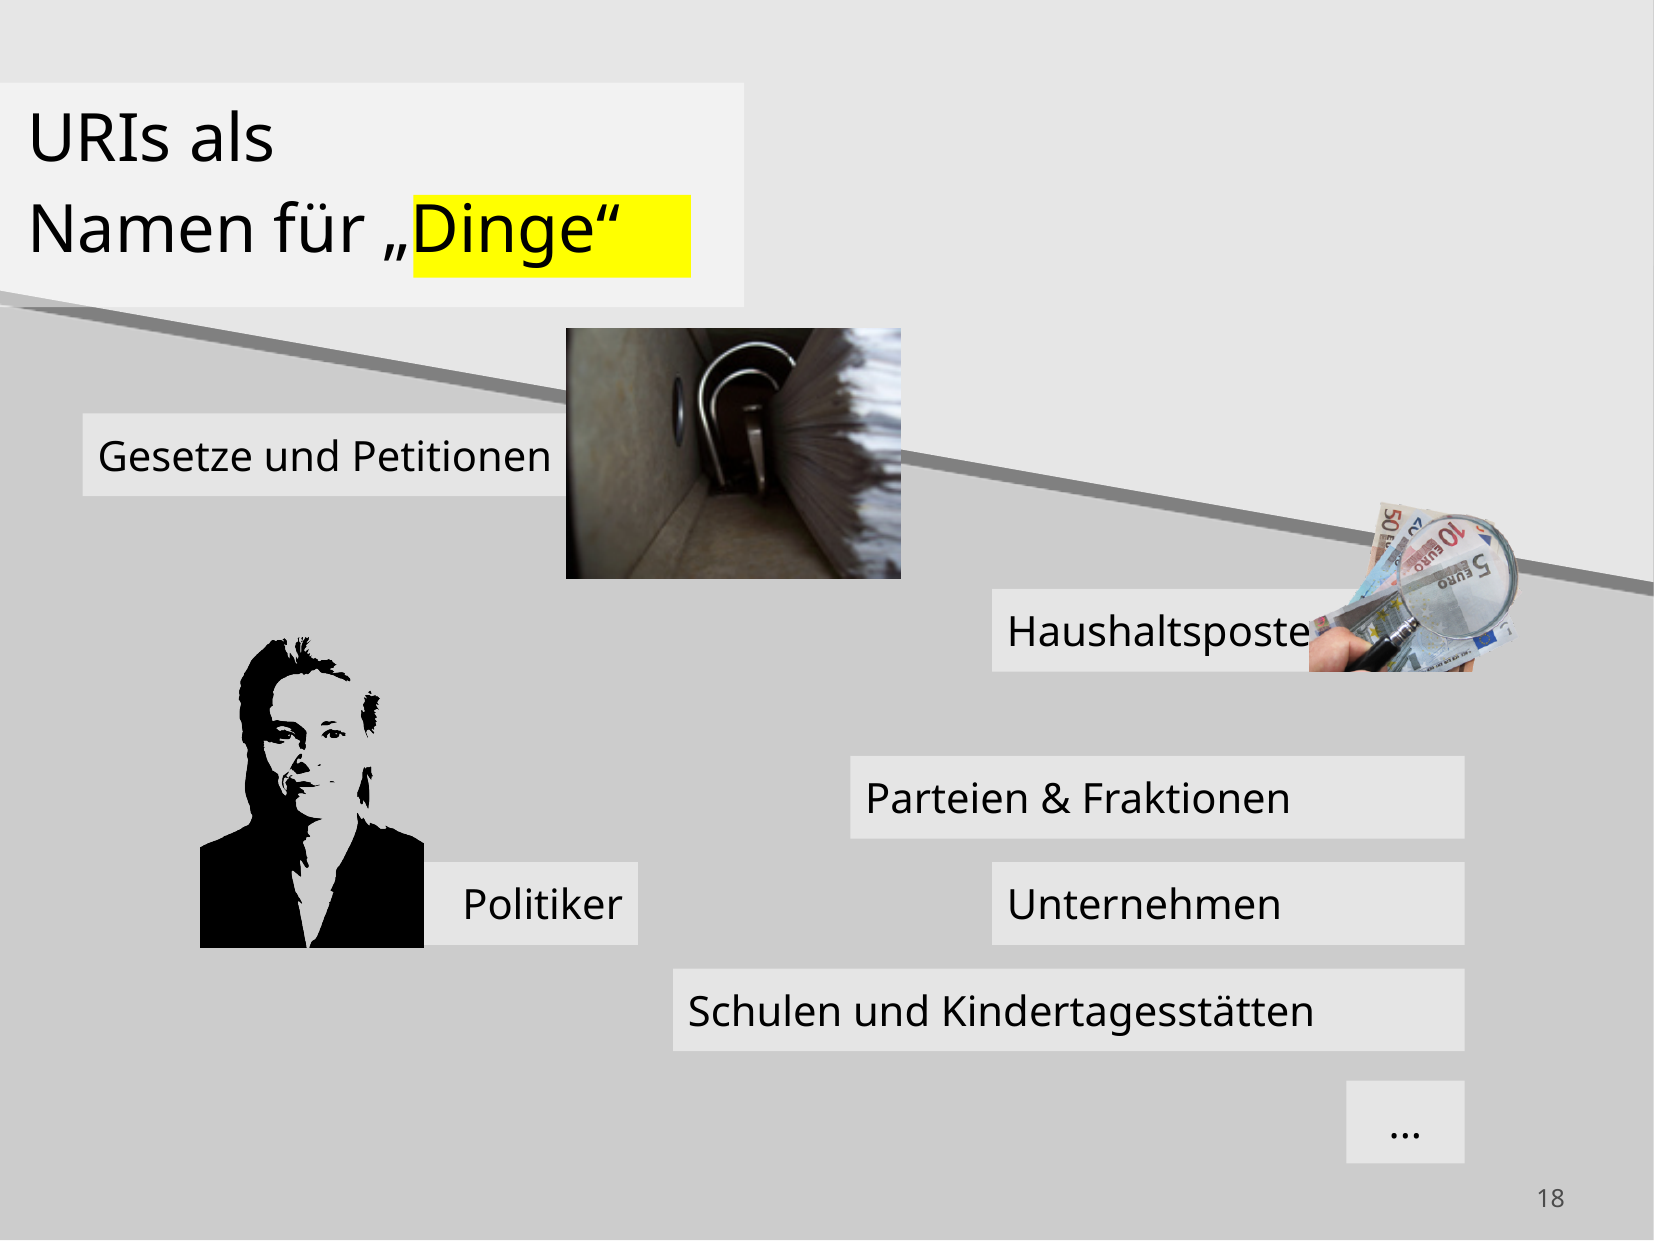

URIs als
Namen für „Dinge“
Gesetze und Petitionen
Haushaltsposten
Parteien & Fraktionen
Politiker
Unternehmen
Schulen und Kindertagesstätten
...